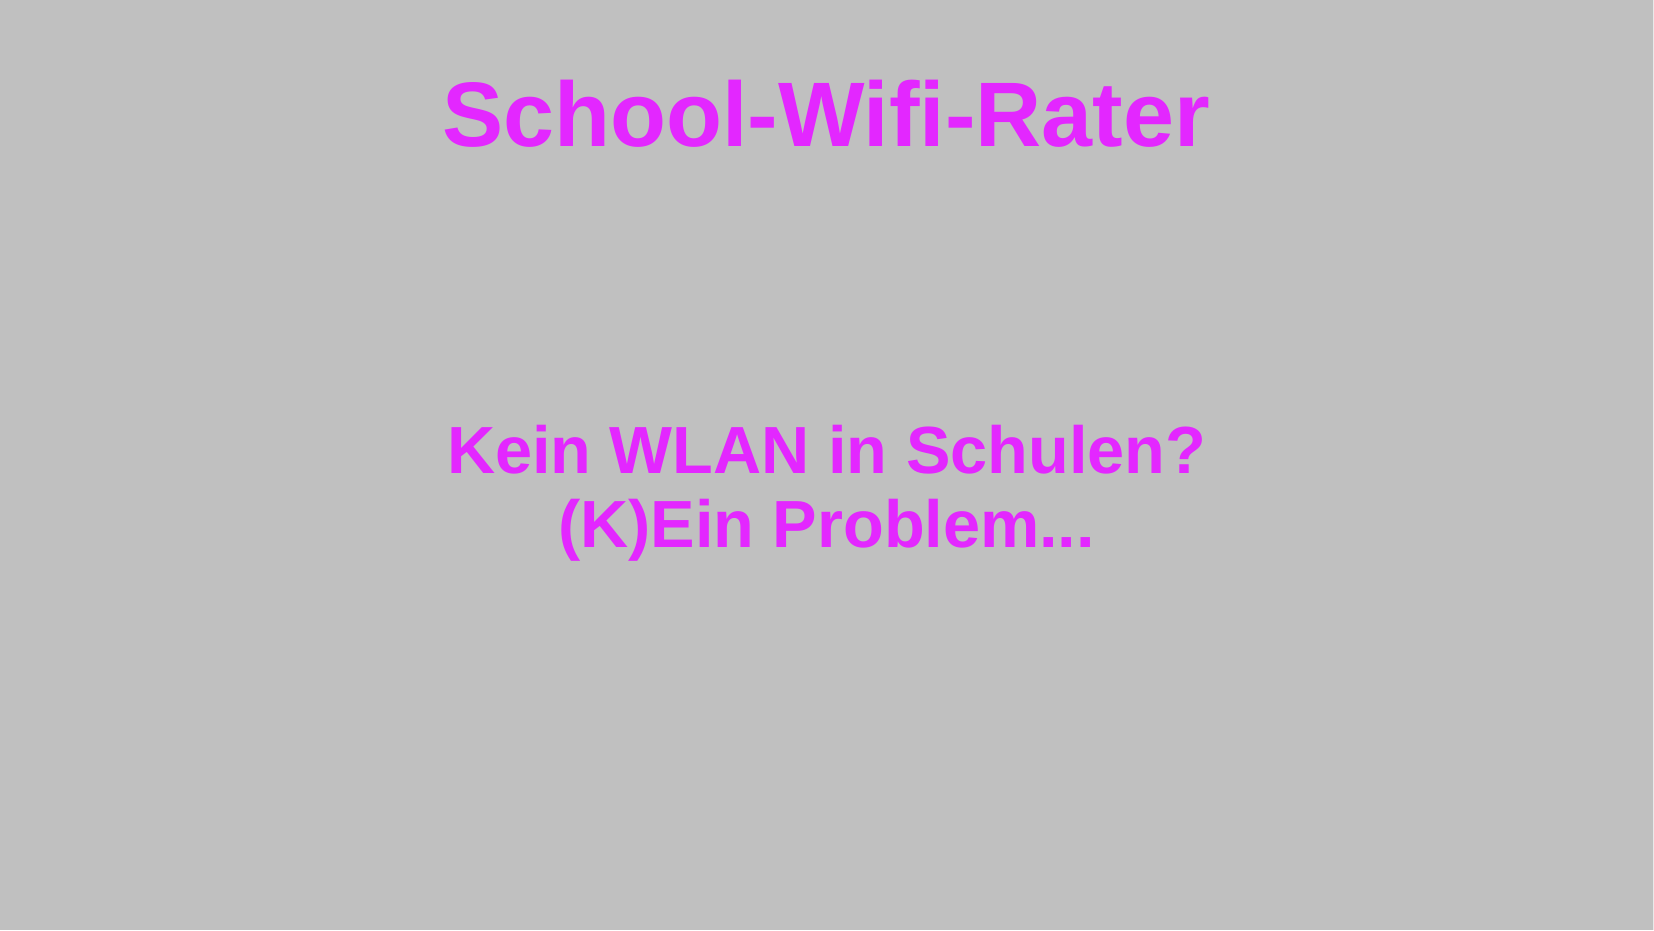

# School-Wifi-Rater
Kein WLAN in Schulen?
(K)Ein Problem...